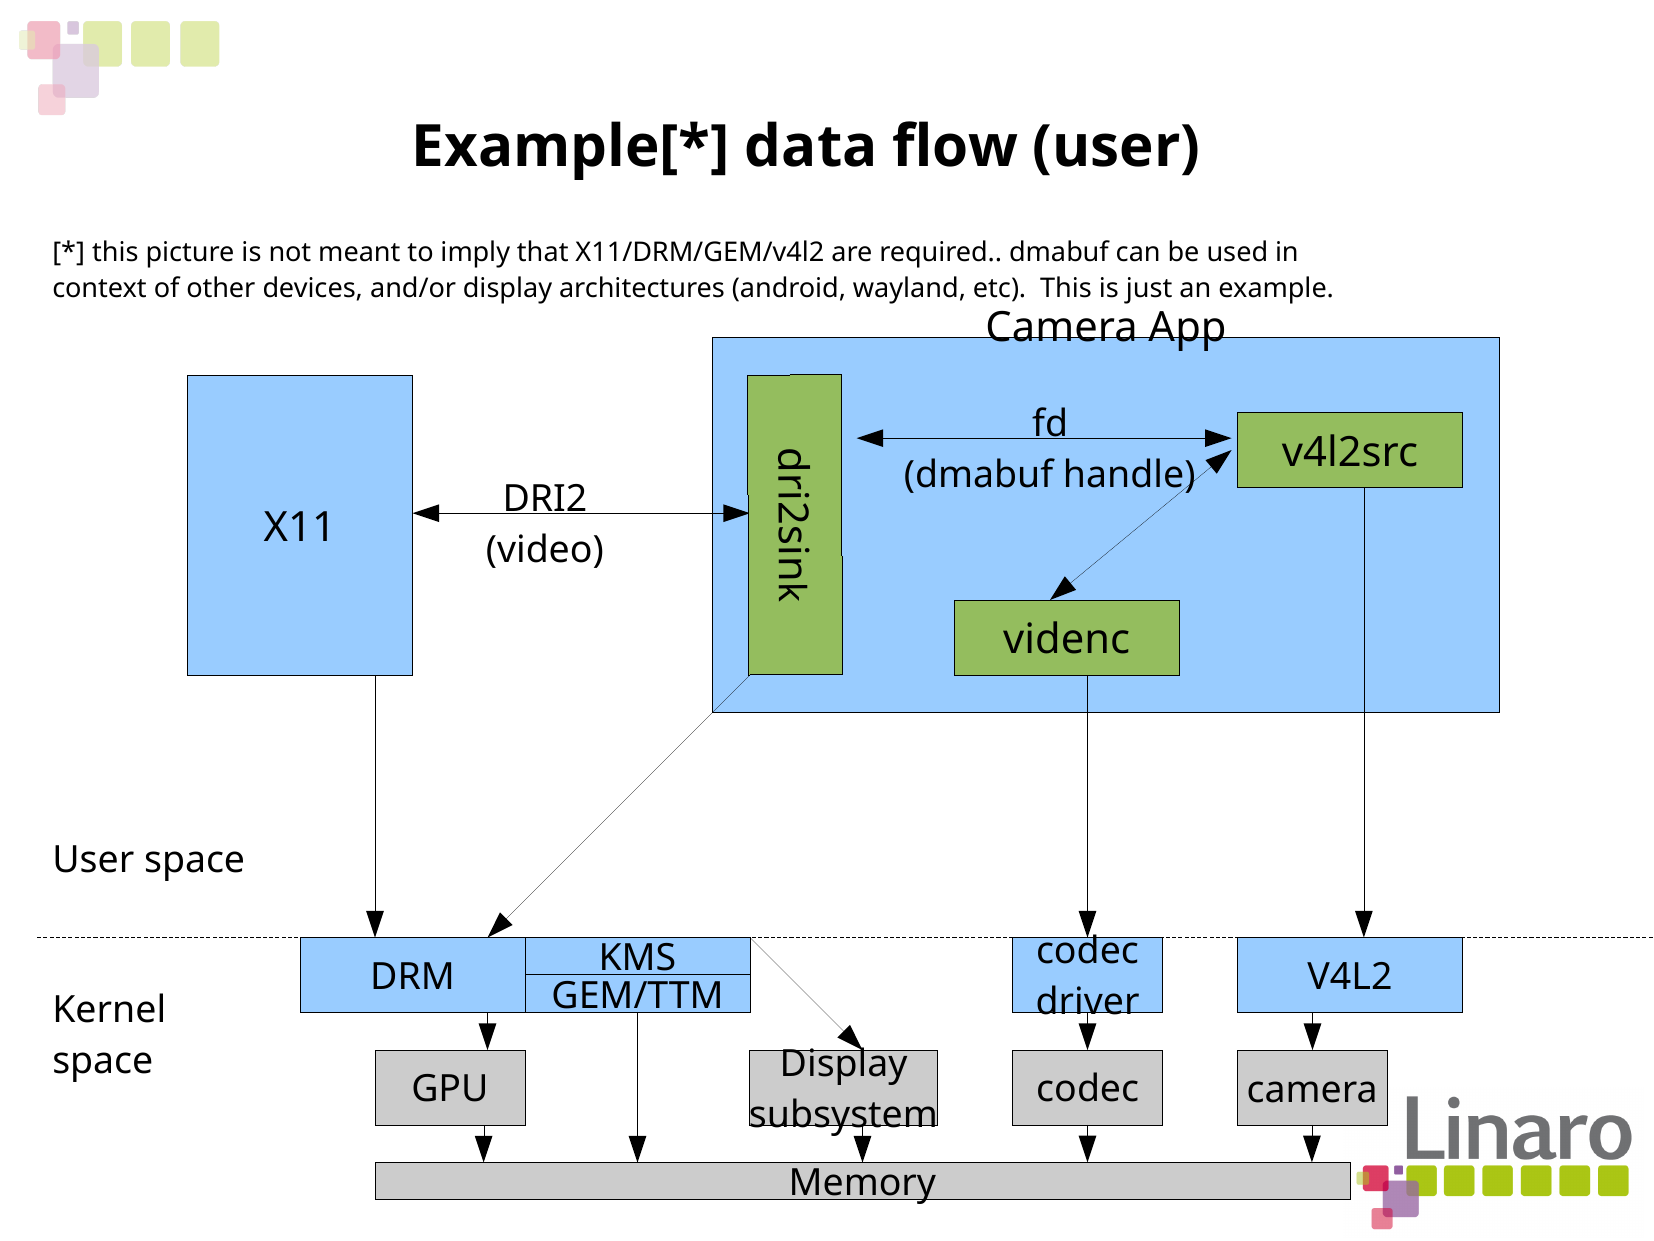

Example[*] data flow (user)
[*] this picture is not meant to imply that X11/DRM/GEM/v4l2 are required.. dmabuf can be used in context of other devices, and/or display architectures (android, wayland, etc). This is just an example.
Camera App
X11
fd
(dmabuf handle)
v4l2src
DRI2 (video)
dri2sink
videnc
User space
DRM
KMS
codec
driver
V4L2
Kernel space
GEM/TTM
GPU
Display
subsystem
codec
camera
Memory